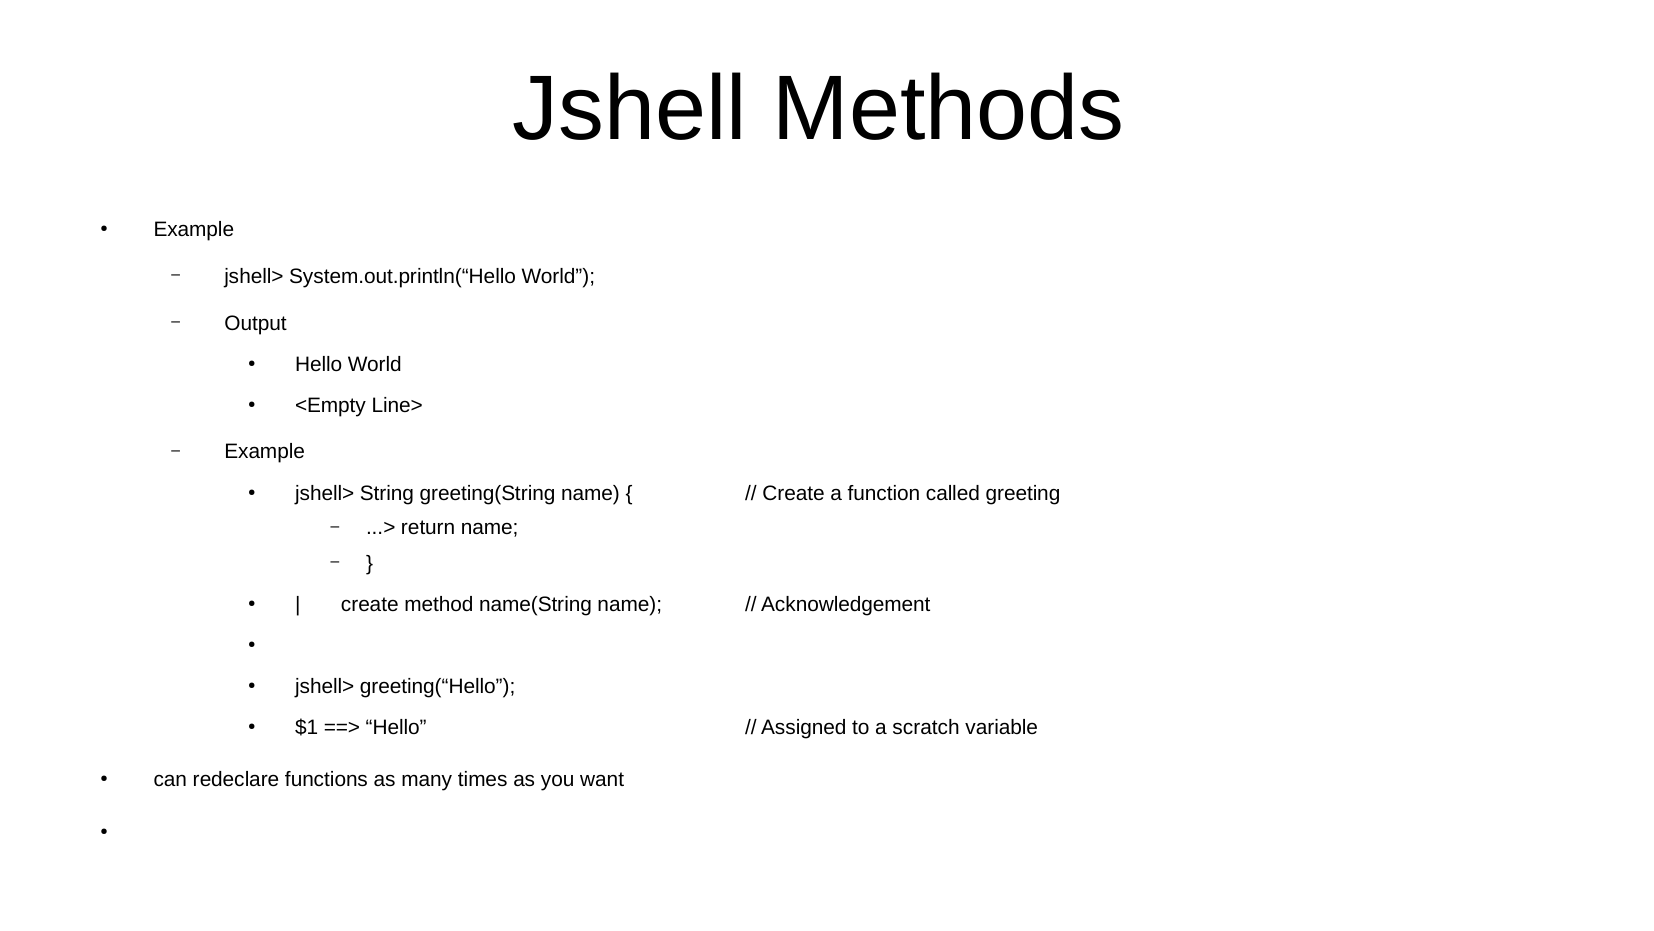

# Jshell Methods
Example
jshell> System.out.println(“Hello World”);
Output
Hello World
<Empty Line>
Example
jshell> String greeting(String name) {		// Create a function called greeting
...> return name;
}
| create method name(String name);		// Acknowledgement
jshell> greeting(“Hello”);
$1 ==> “Hello”					// Assigned to a scratch variable
can redeclare functions as many times as you want